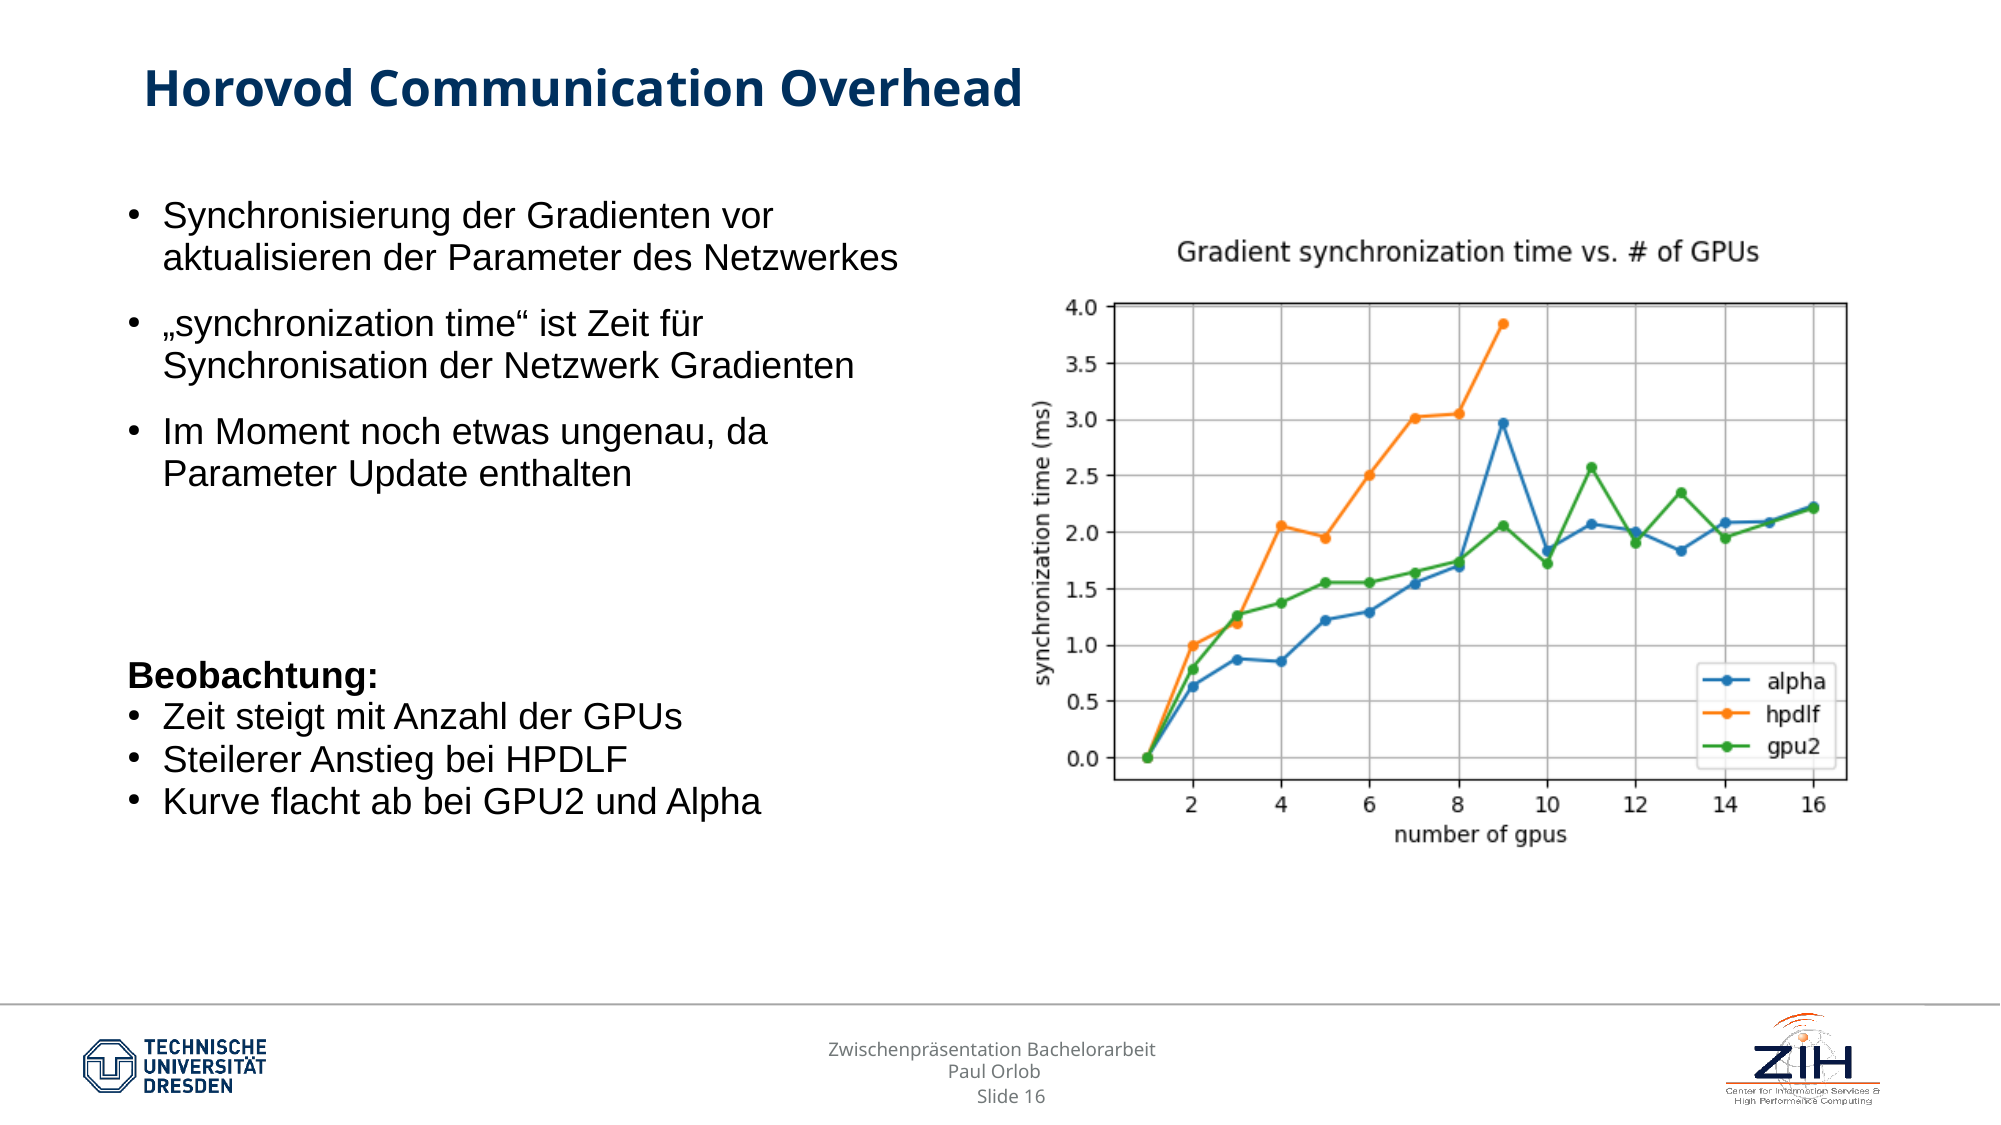

# Horovod Communication Overhead
Synchronisierung der Gradienten vor aktualisieren der Parameter des Netzwerkes
„synchronization time“ ist Zeit für Synchronisation der Netzwerk Gradienten
Im Moment noch etwas ungenau, da Parameter Update enthalten
Beobachtung:
Zeit steigt mit Anzahl der GPUs
Steilerer Anstieg bei HPDLF
Kurve flacht ab bei GPU2 und Alpha